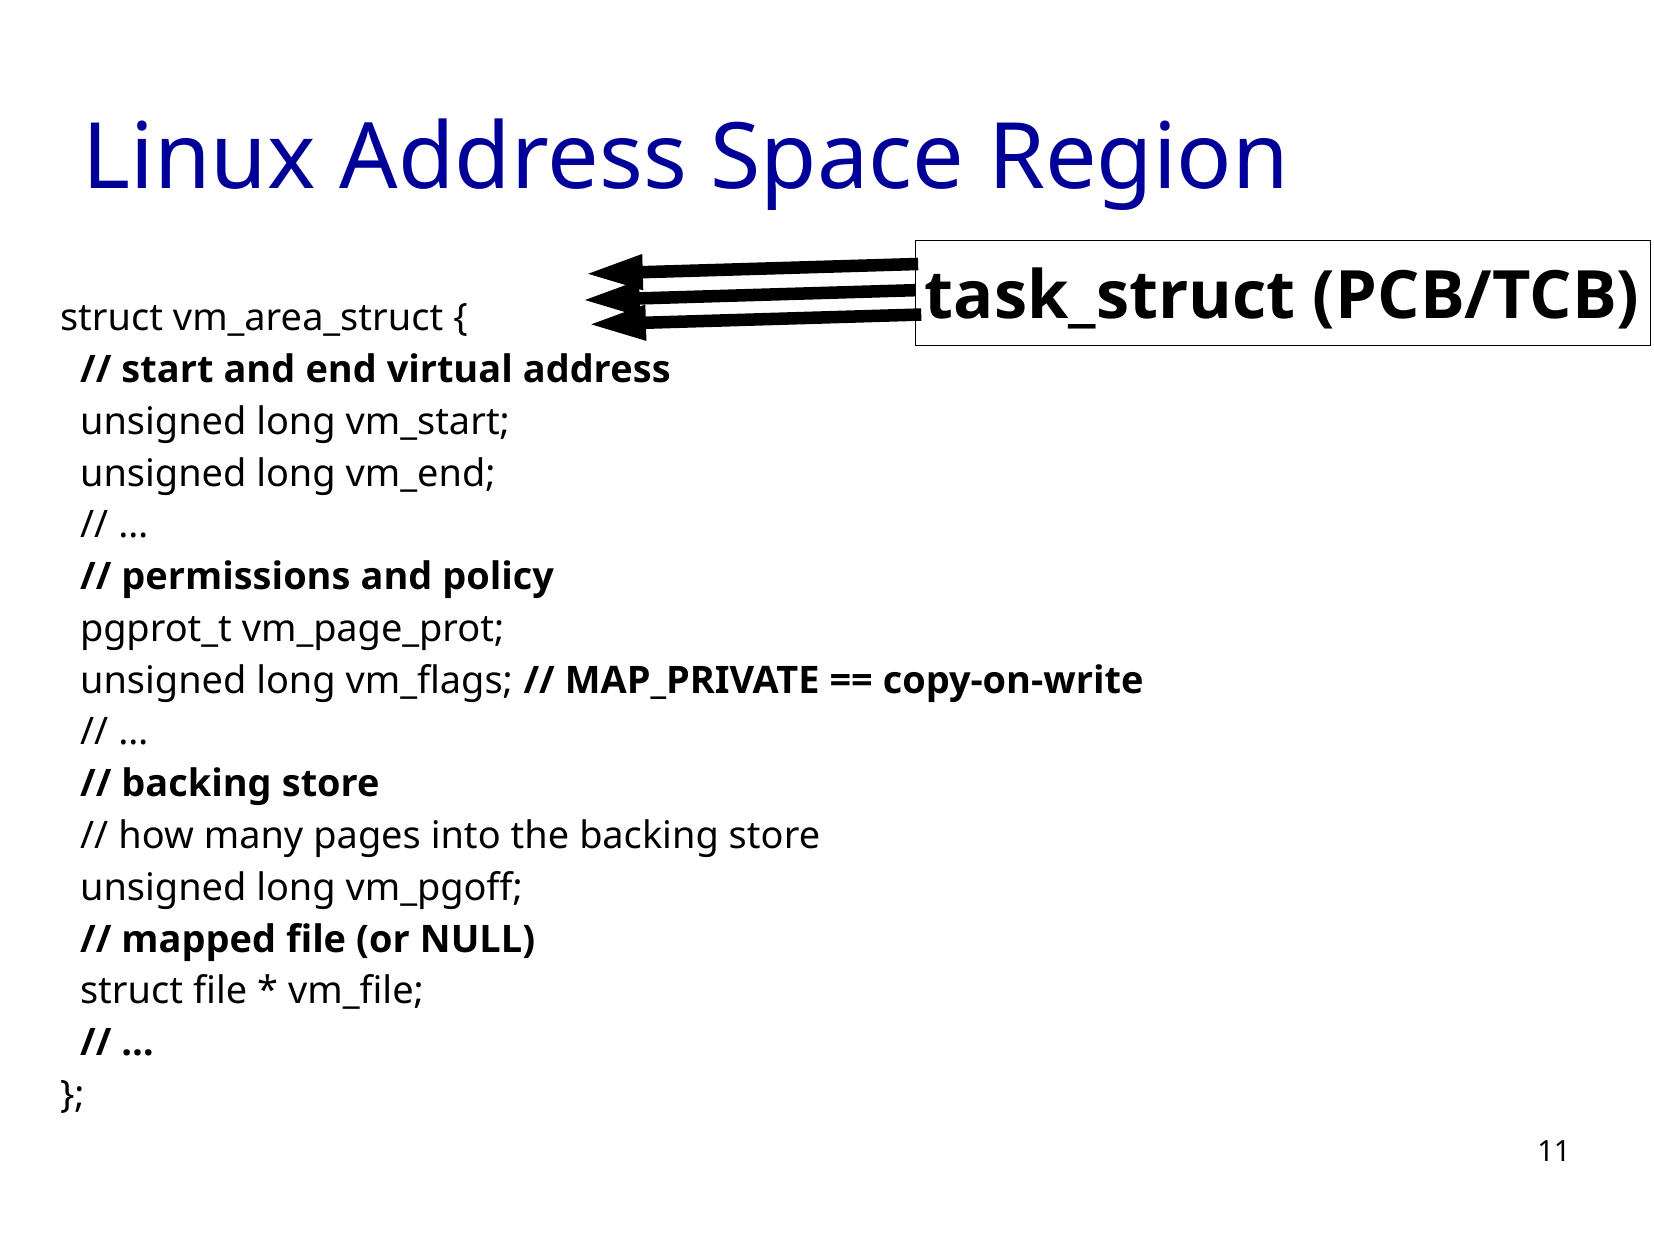

# Linux Address Space Region
task_struct (PCB/TCB)
struct vm_area_struct {
 // start and end virtual address
 unsigned long vm_start;
 unsigned long vm_end;
 // …
 // permissions and policy
 pgprot_t vm_page_prot;
 unsigned long vm_flags; // MAP_PRIVATE == copy-on-write
 // …
 // backing store
 // how many pages into the backing store
 unsigned long vm_pgoff;
 // mapped file (or NULL)
 struct file * vm_file;
 // …
};
11